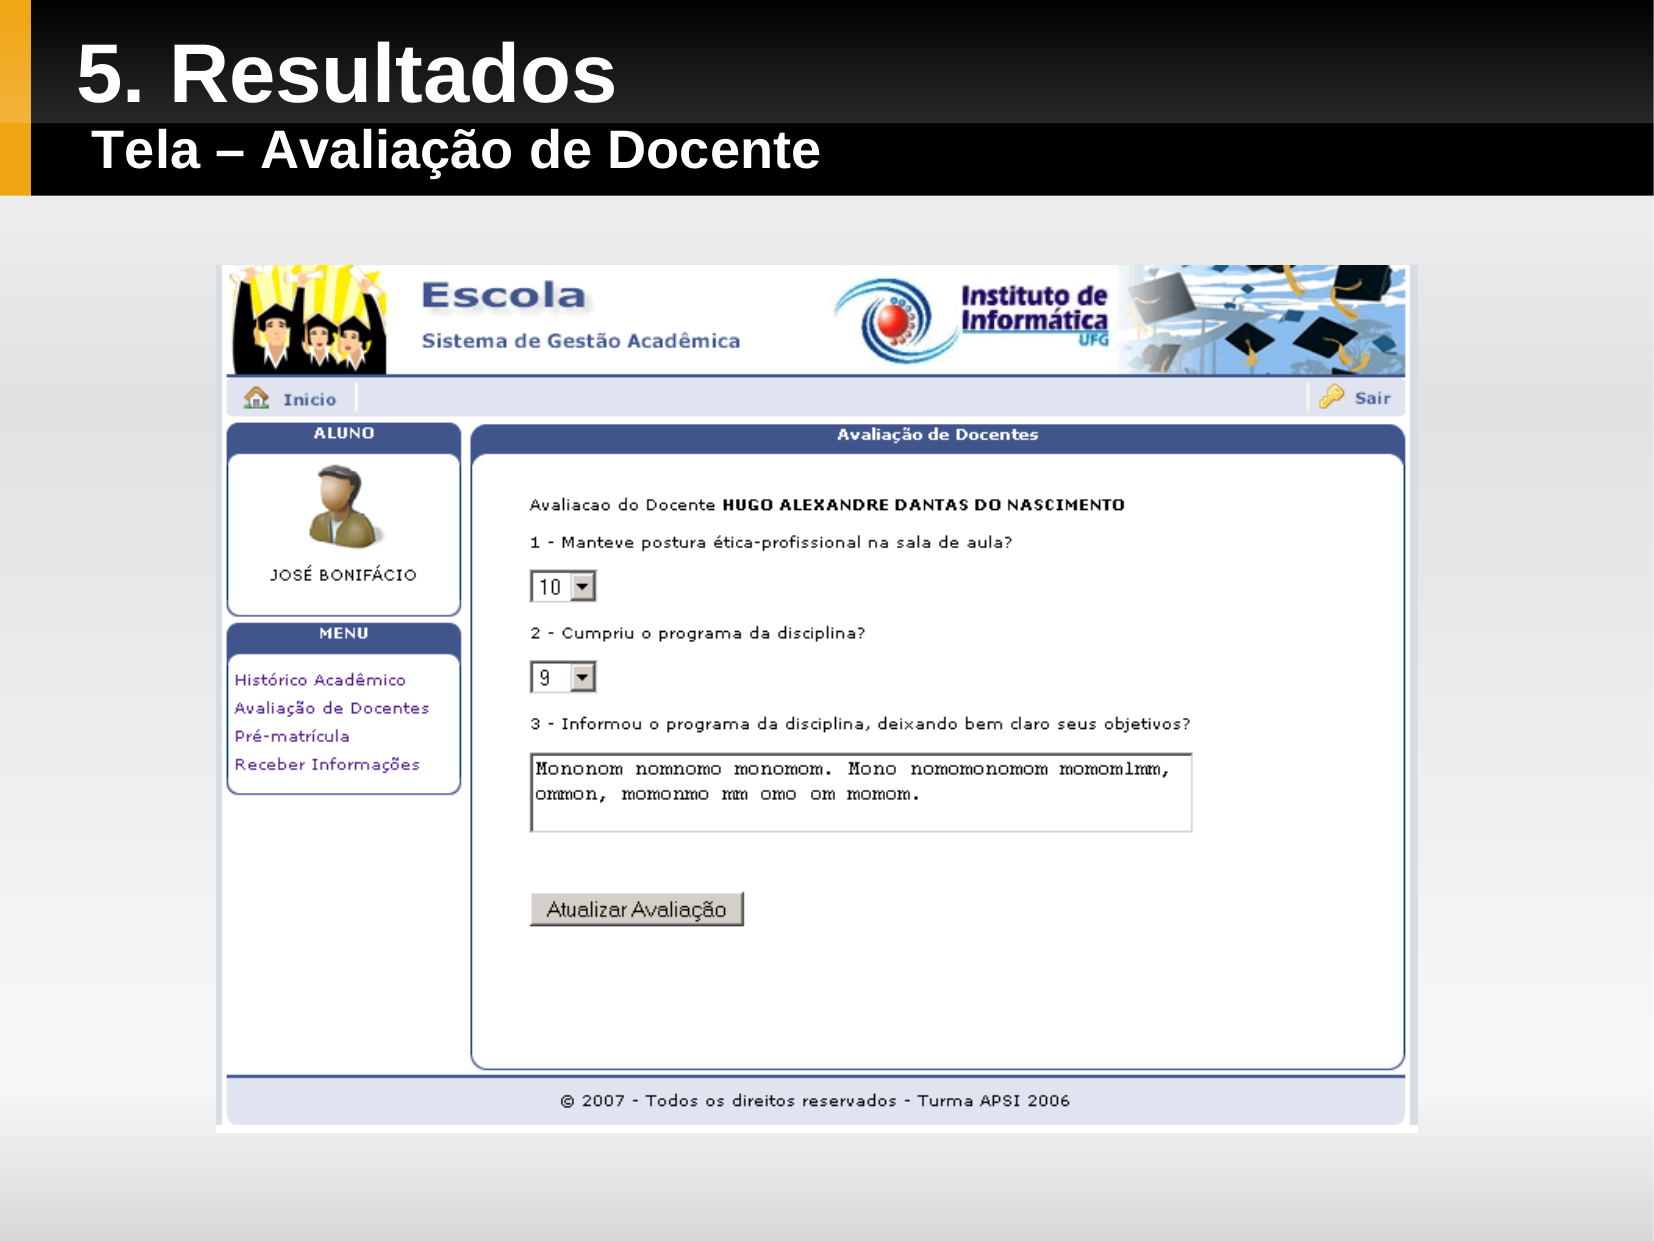

# 5. Resultados Tela – Avaliação de Docente